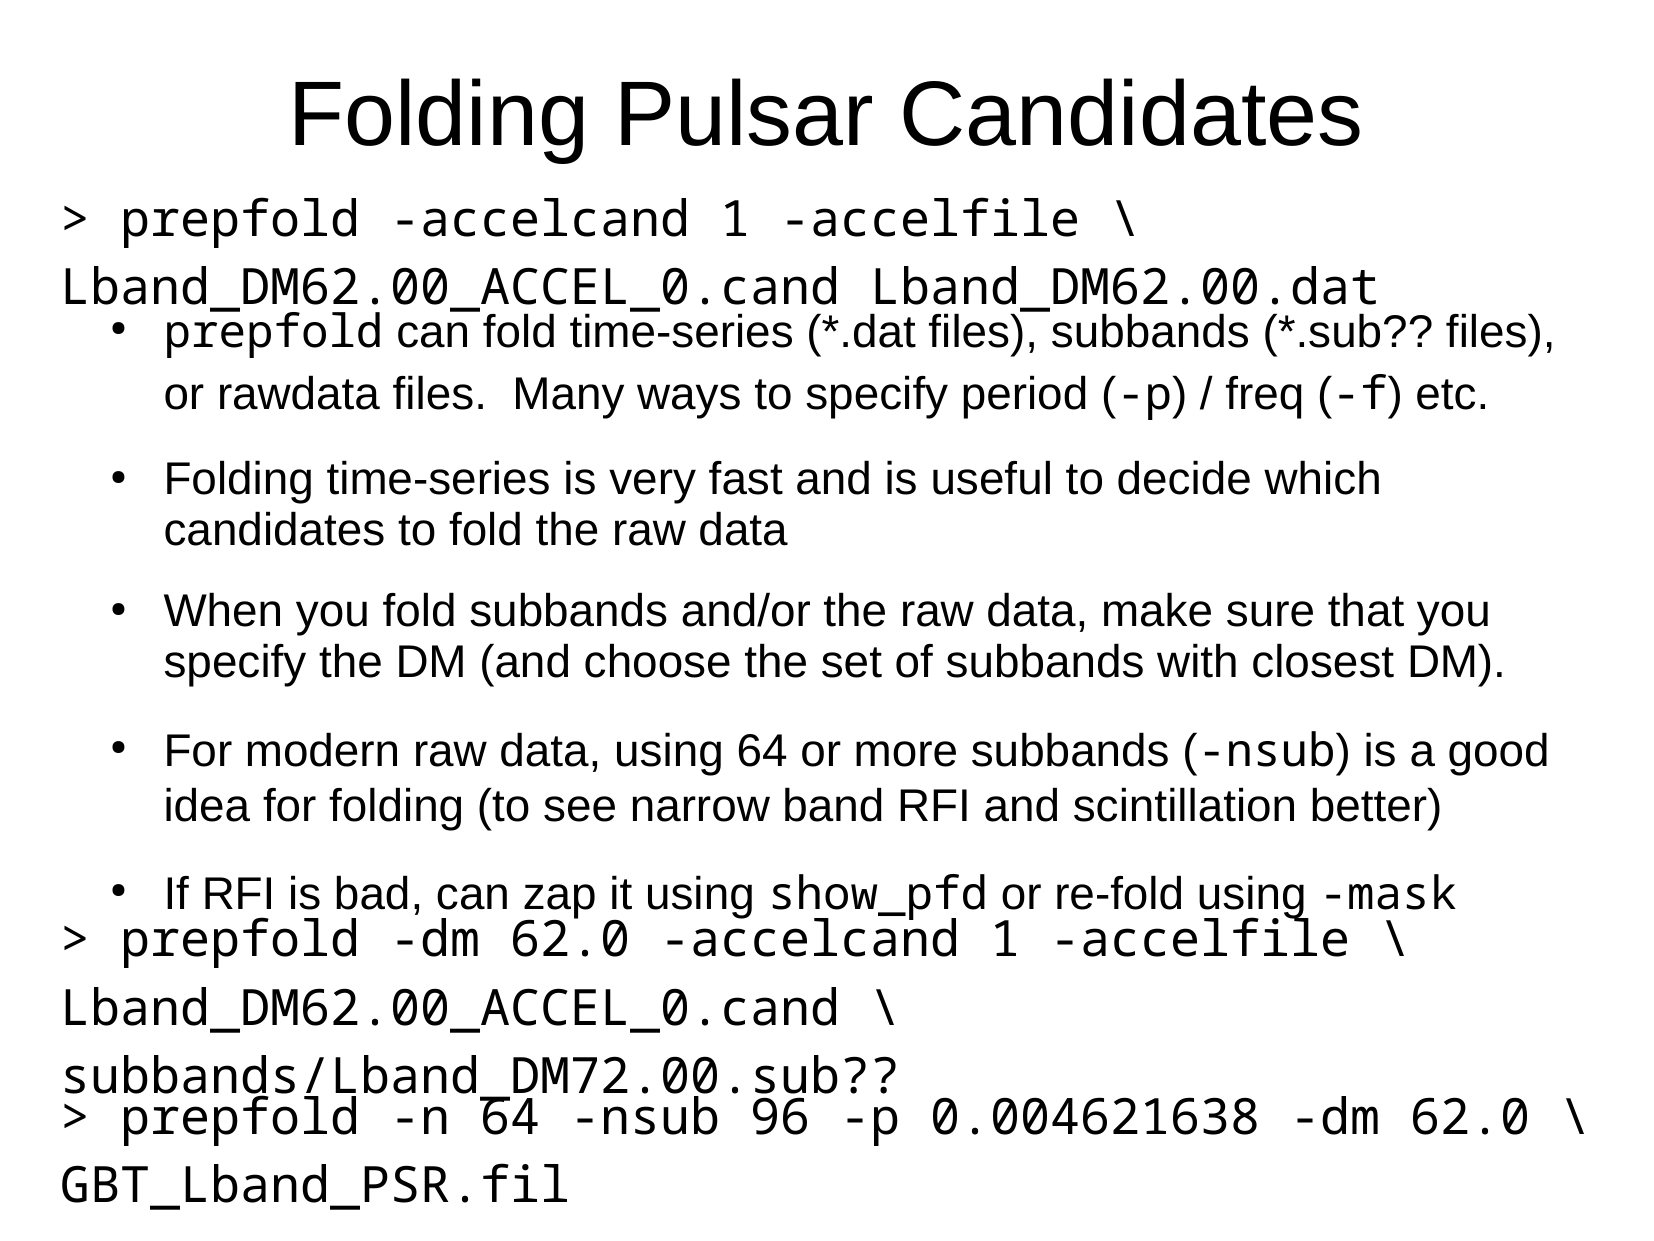

# Folding Pulsar Candidates
> prepfold -accelcand 1 -accelfile \ Lband_DM62.00_ACCEL_0.cand Lband_DM62.00.dat
prepfold can fold time-series (*.dat files), subbands (*.sub?? files), or rawdata files. Many ways to specify period (-p) / freq (-f) etc.
Folding time-series is very fast and is useful to decide which candidates to fold the raw data
When you fold subbands and/or the raw data, make sure that you specify the DM (and choose the set of subbands with closest DM).
For modern raw data, using 64 or more subbands (-nsub) is a good idea for folding (to see narrow band RFI and scintillation better)
If RFI is bad, can zap it using show_pfd or re-fold using -mask
> prepfold -dm 62.0 -accelcand 1 -accelfile \ Lband_DM62.00_ACCEL_0.cand \ subbands/Lband_DM72.00.sub??
> prepfold -n 64 -nsub 96 -p 0.004621638 -dm 62.0 \ GBT_Lband_PSR.fil